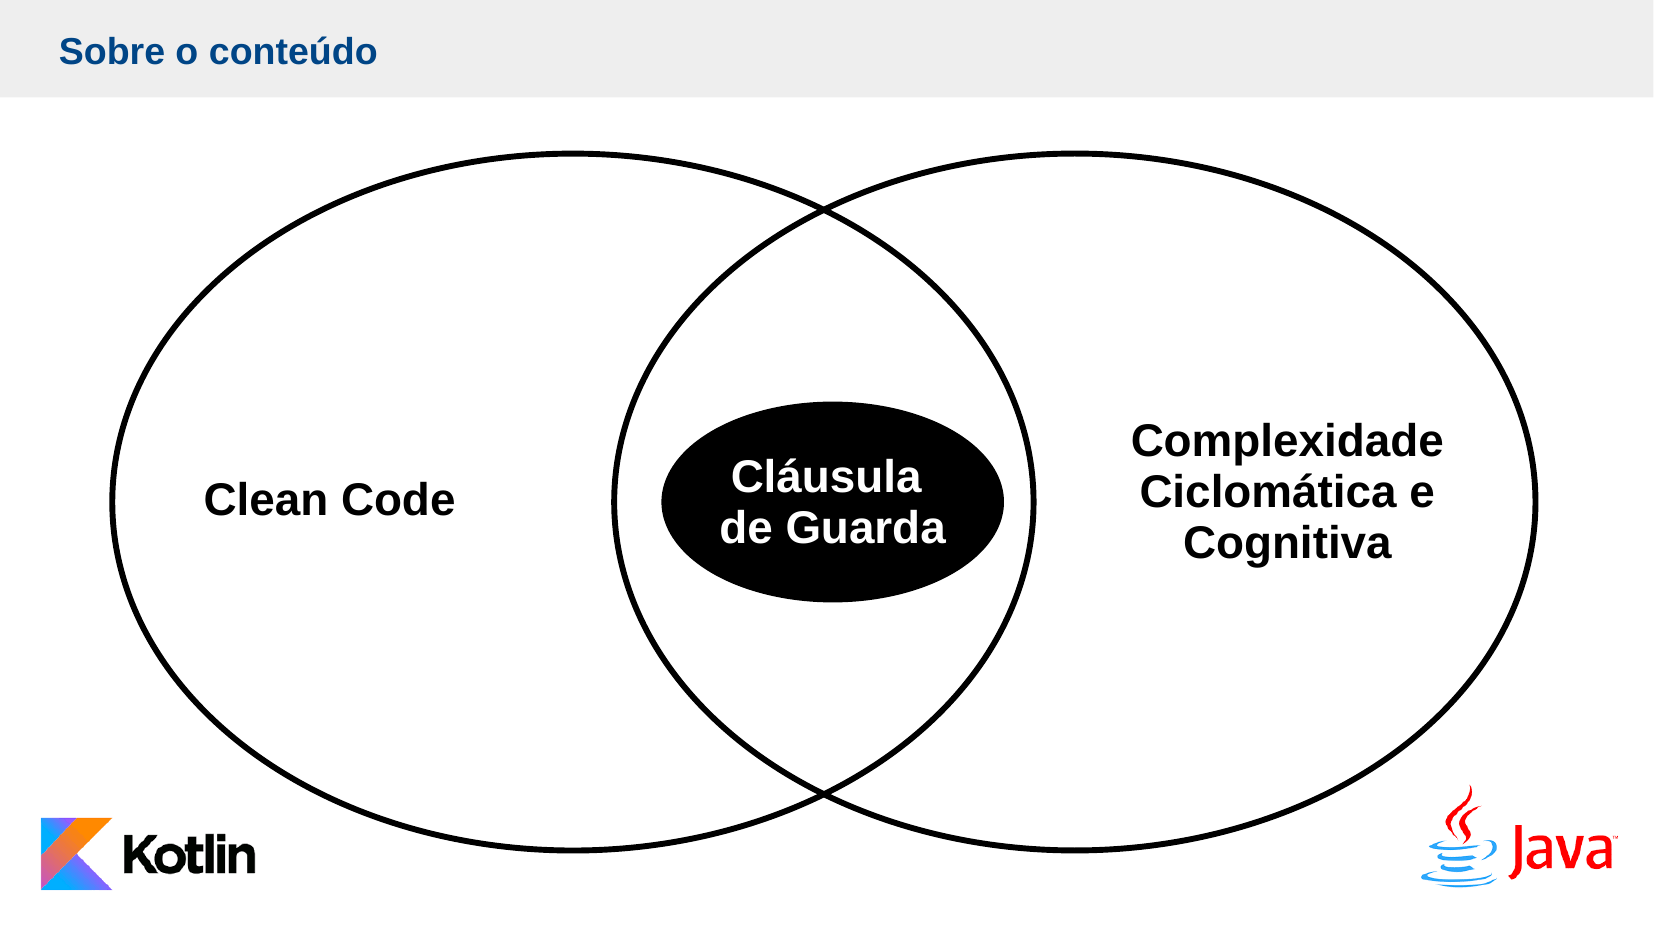

Sobre o conteúdo
Cláusula
de Guarda
Complexidade Ciclomática e Cognitiva
Clean Code
#